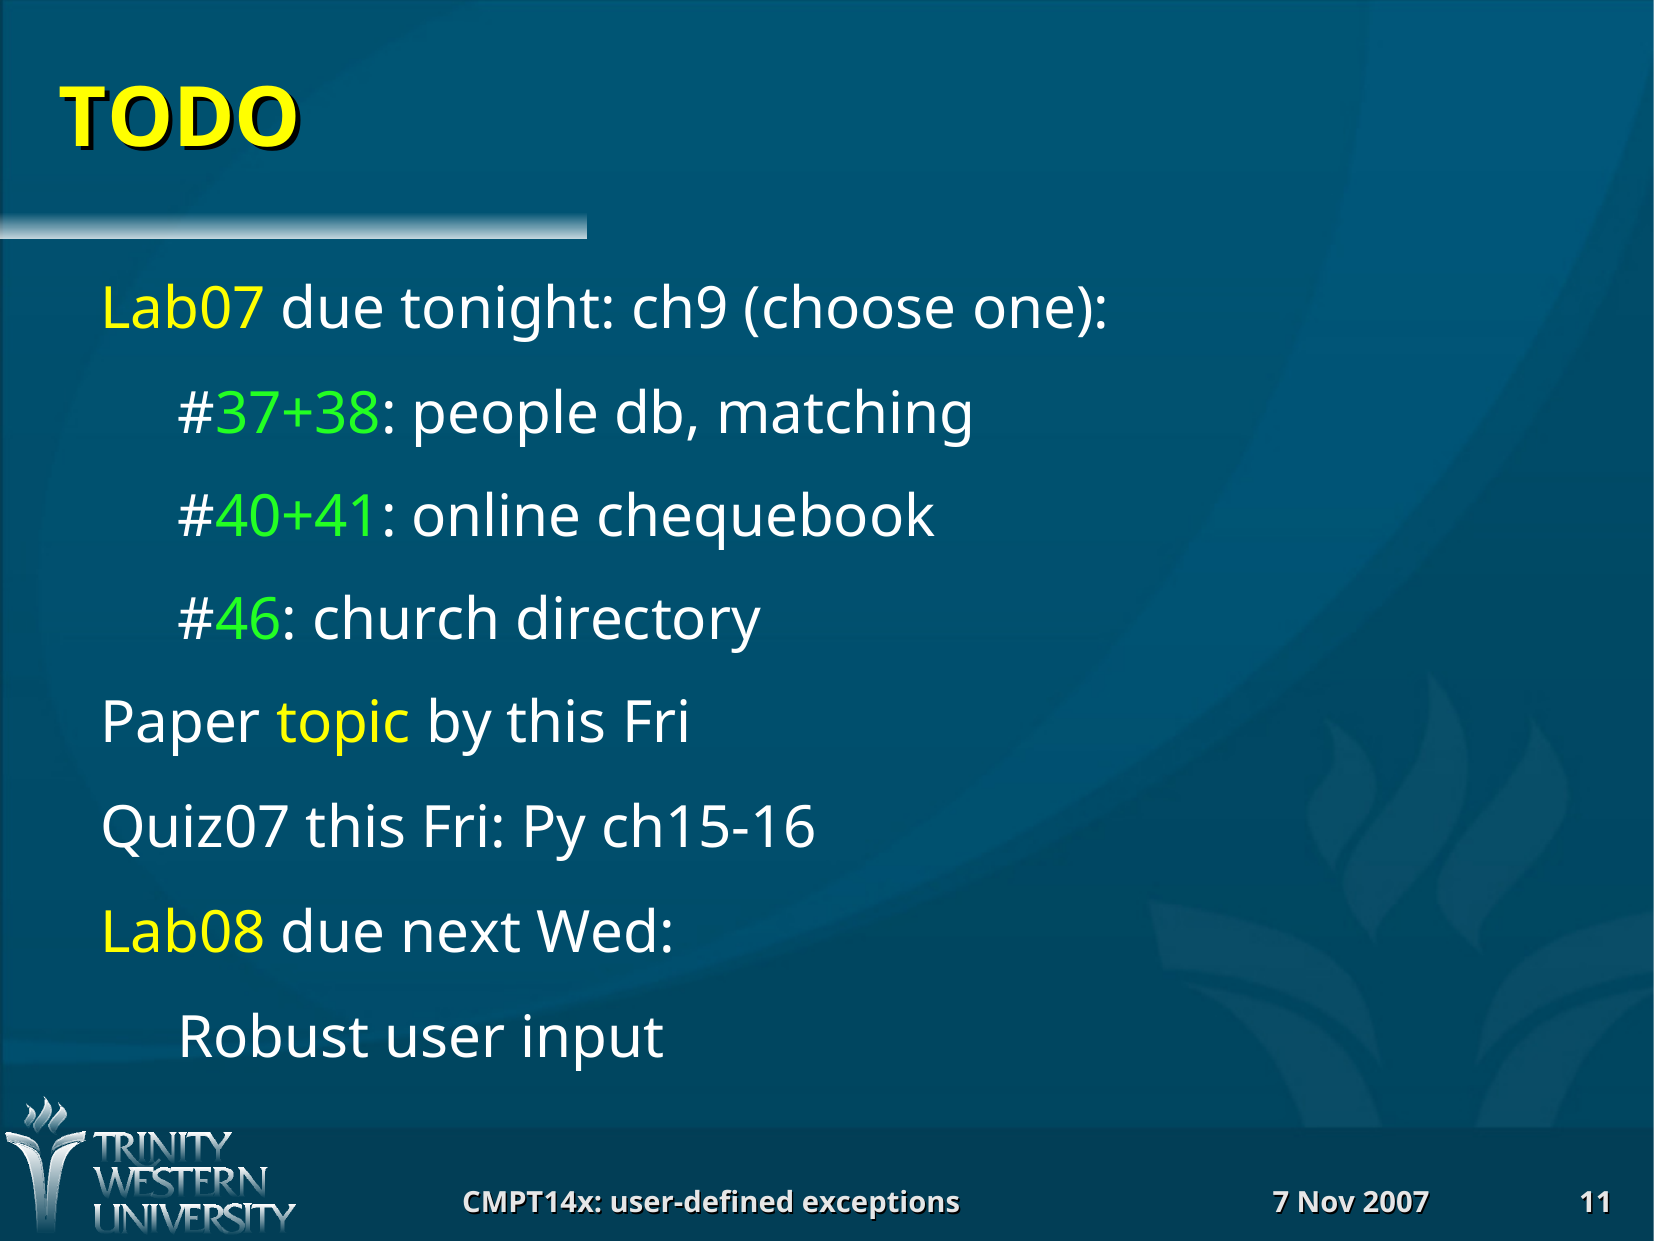

# TODO
Lab07 due tonight: ch9 (choose one):
#37+38: people db, matching
#40+41: online chequebook
#46: church directory
Paper topic by this Fri
Quiz07 this Fri: Py ch15-16
Lab08 due next Wed:
Robust user input
CMPT14x: user-defined exceptions
7 Nov 2007
11